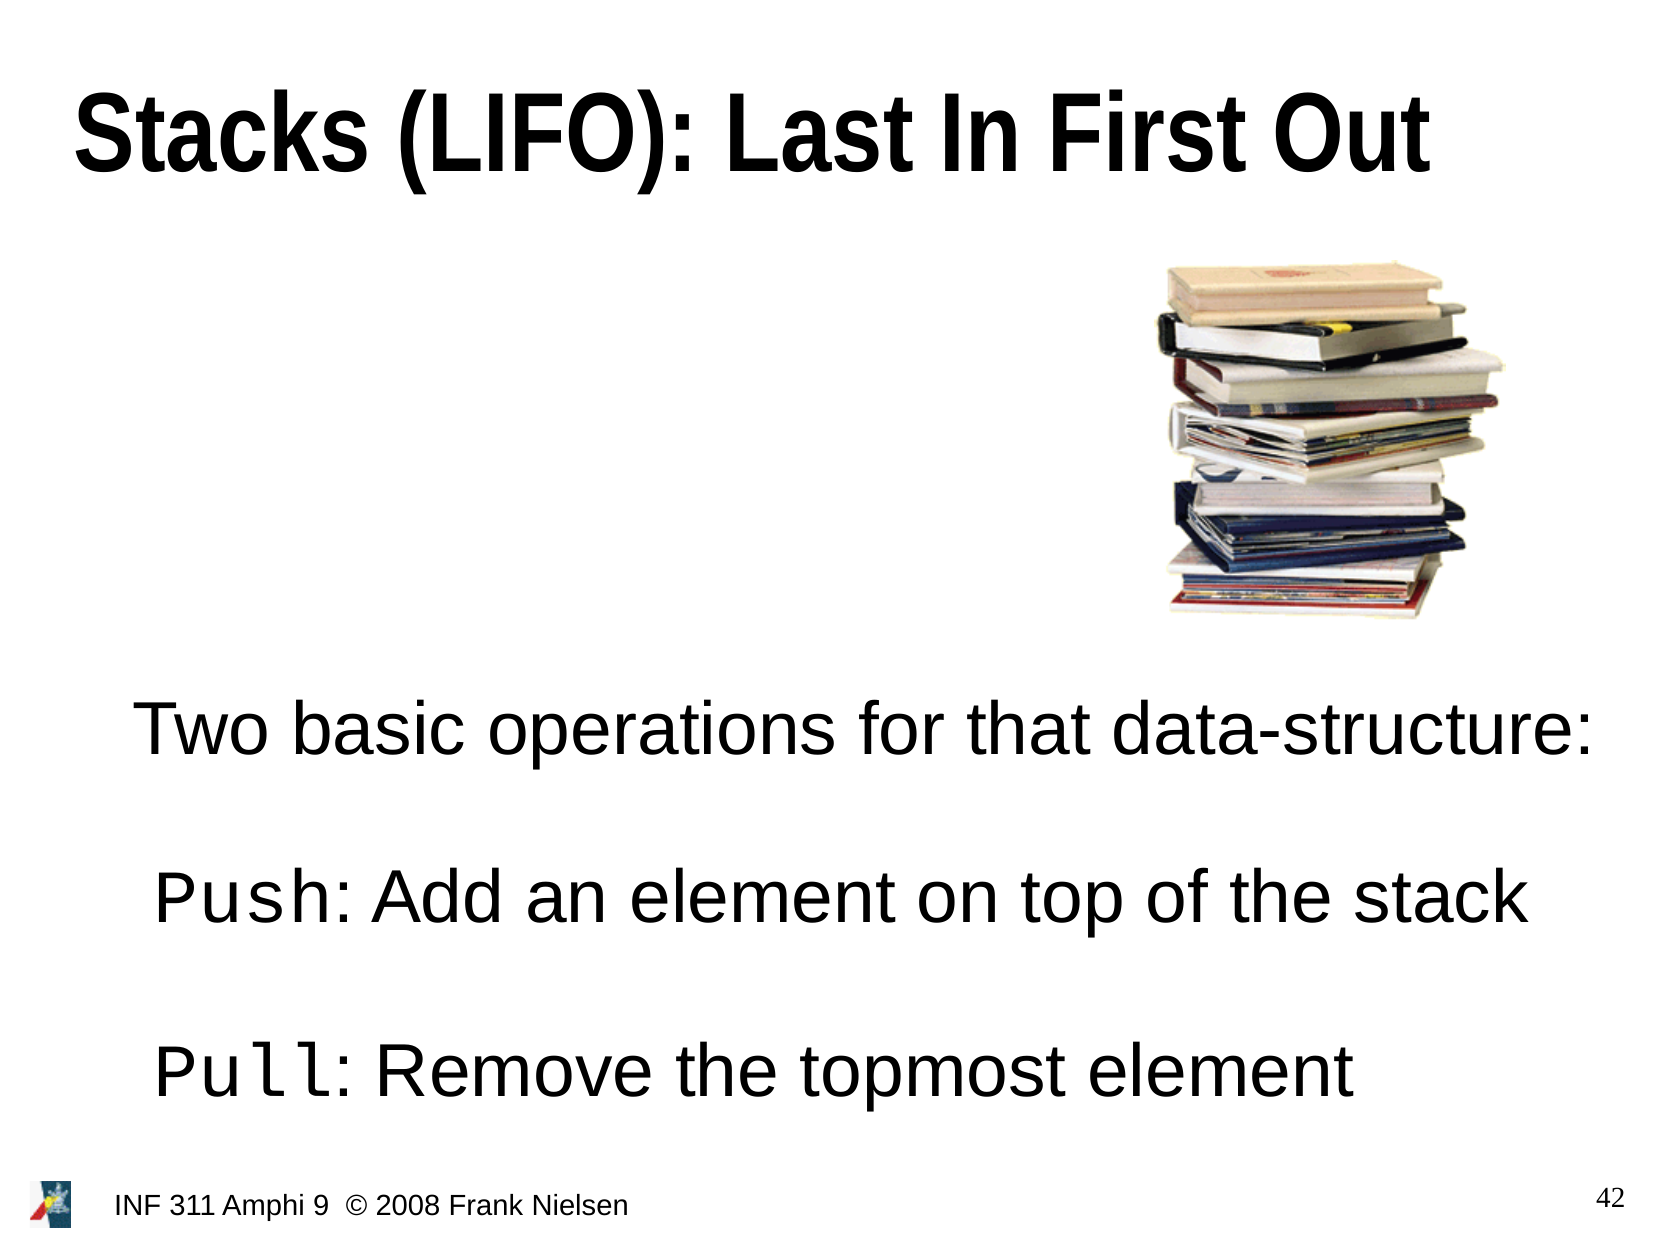

Stacks (LIFO): Last In First Out
Two basic operations for that data-structure:
 Push: Add an element on top of the stack
 Pull: Remove the topmost element